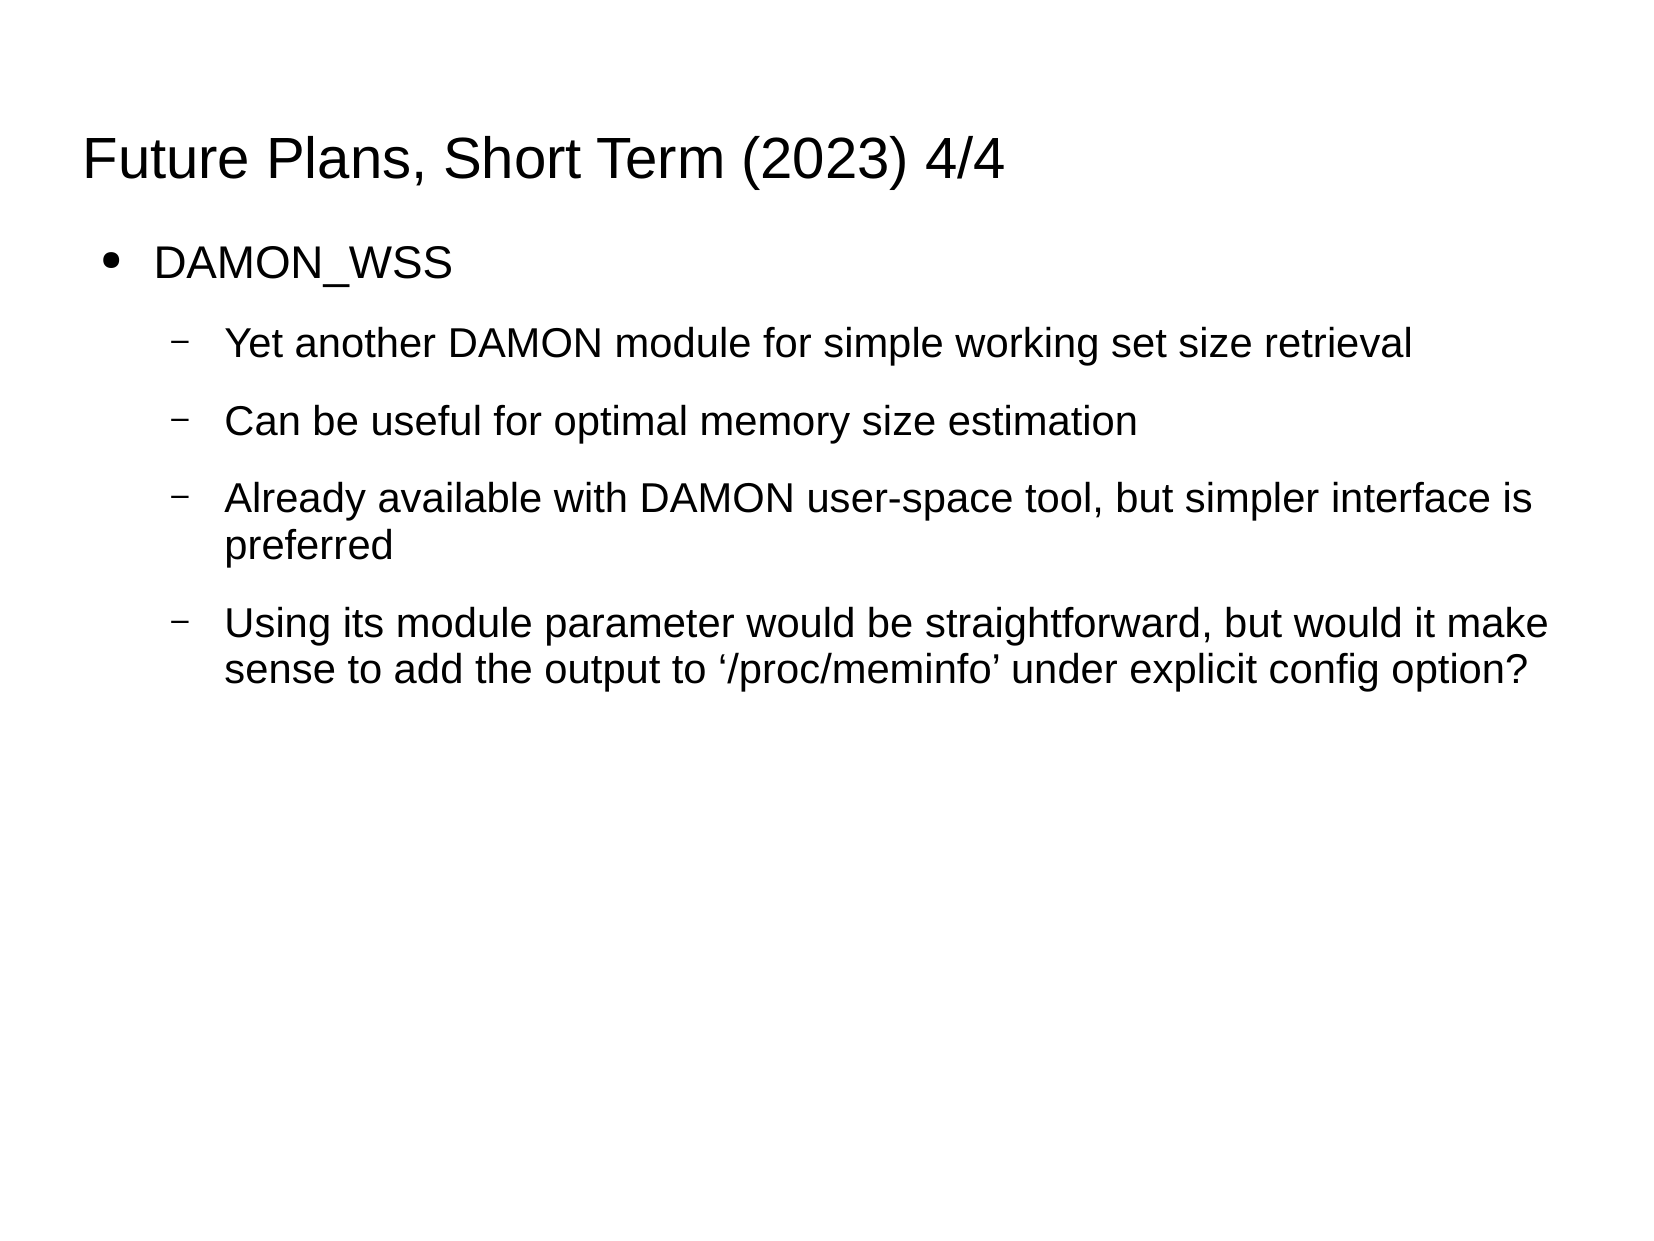

# Future Plans, Short Term (2023) 4/4
DAMON_WSS
Yet another DAMON module for simple working set size retrieval
Can be useful for optimal memory size estimation
Already available with DAMON user-space tool, but simpler interface is preferred
Using its module parameter would be straightforward, but would it make sense to add the output to ‘/proc/meminfo’ under explicit config option?